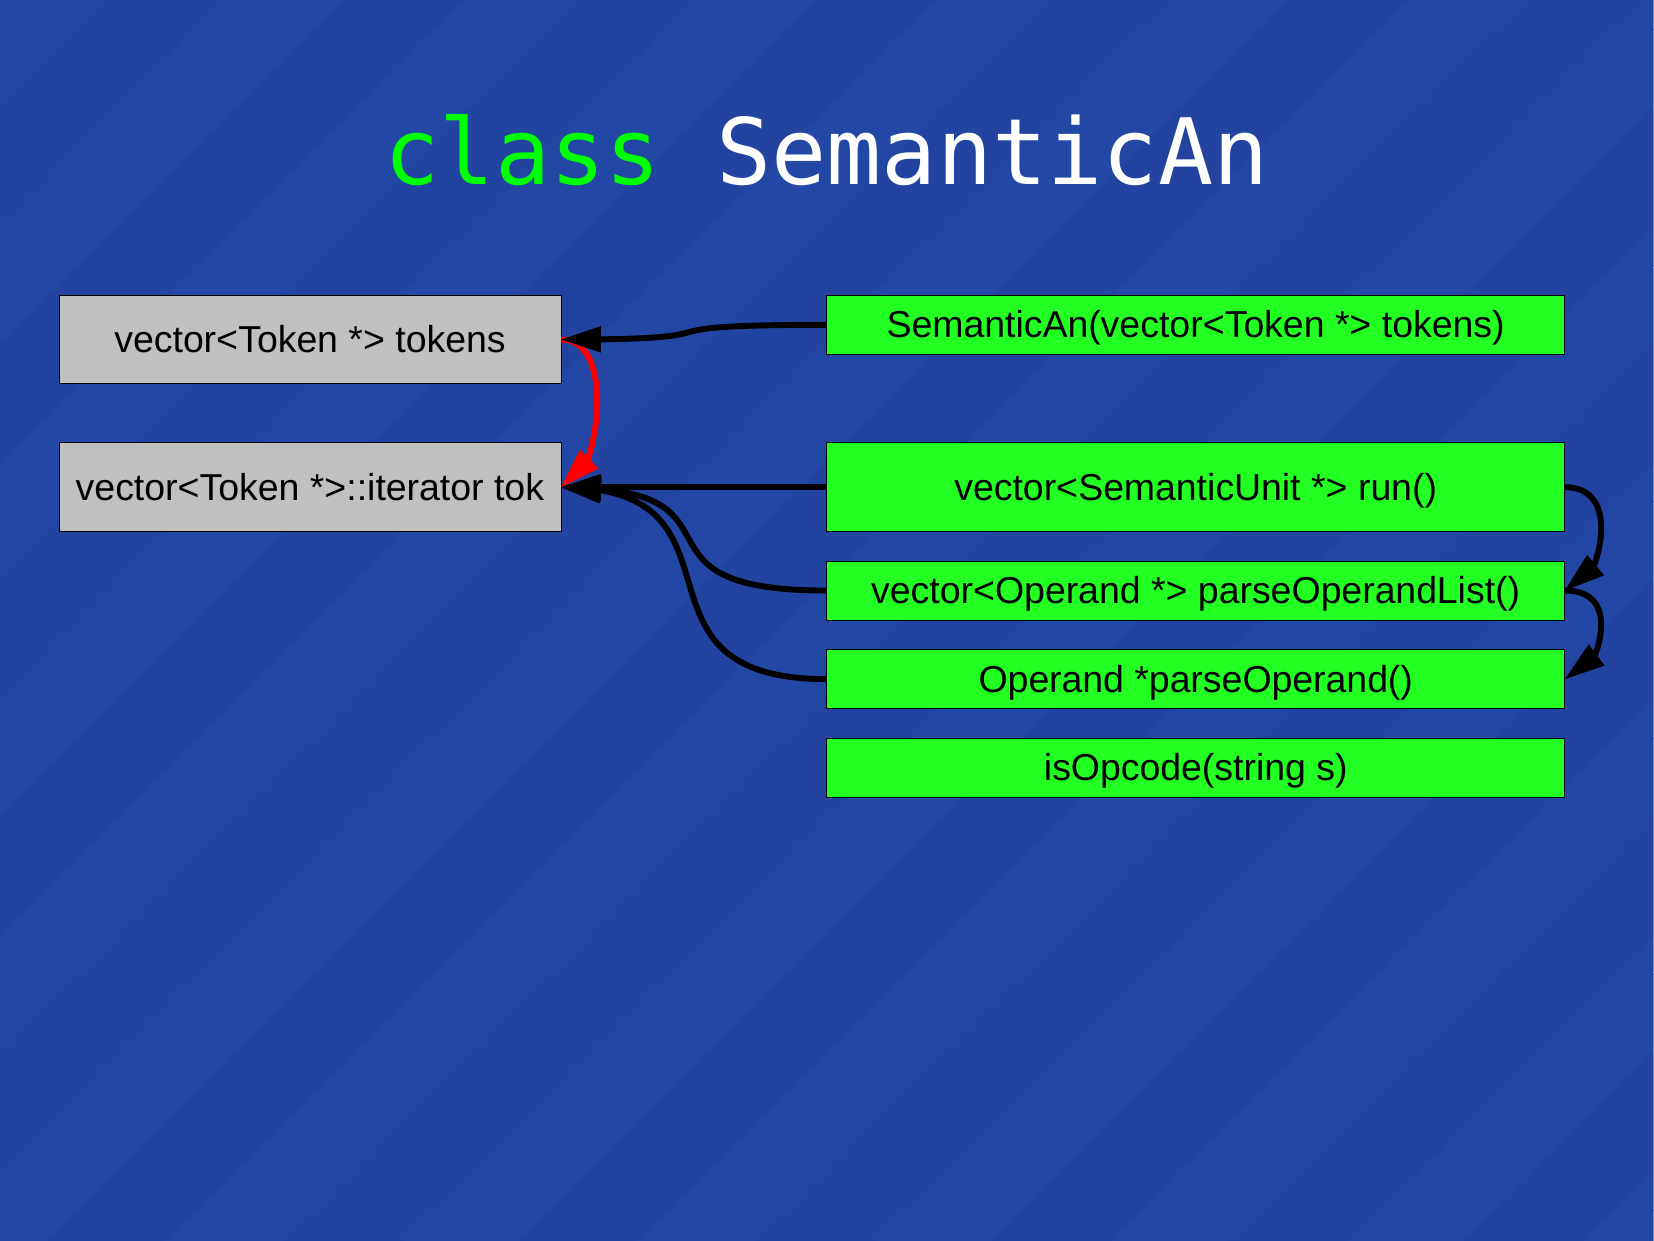

# class SemanticAn
vector<Token *> tokens
SemanticAn(vector<Token *> tokens)
vector<Token *>::iterator tok
vector<SemanticUnit *> run()
vector<Operand *> parseOperandList()
Operand *parseOperand()
isOpcode(string s)